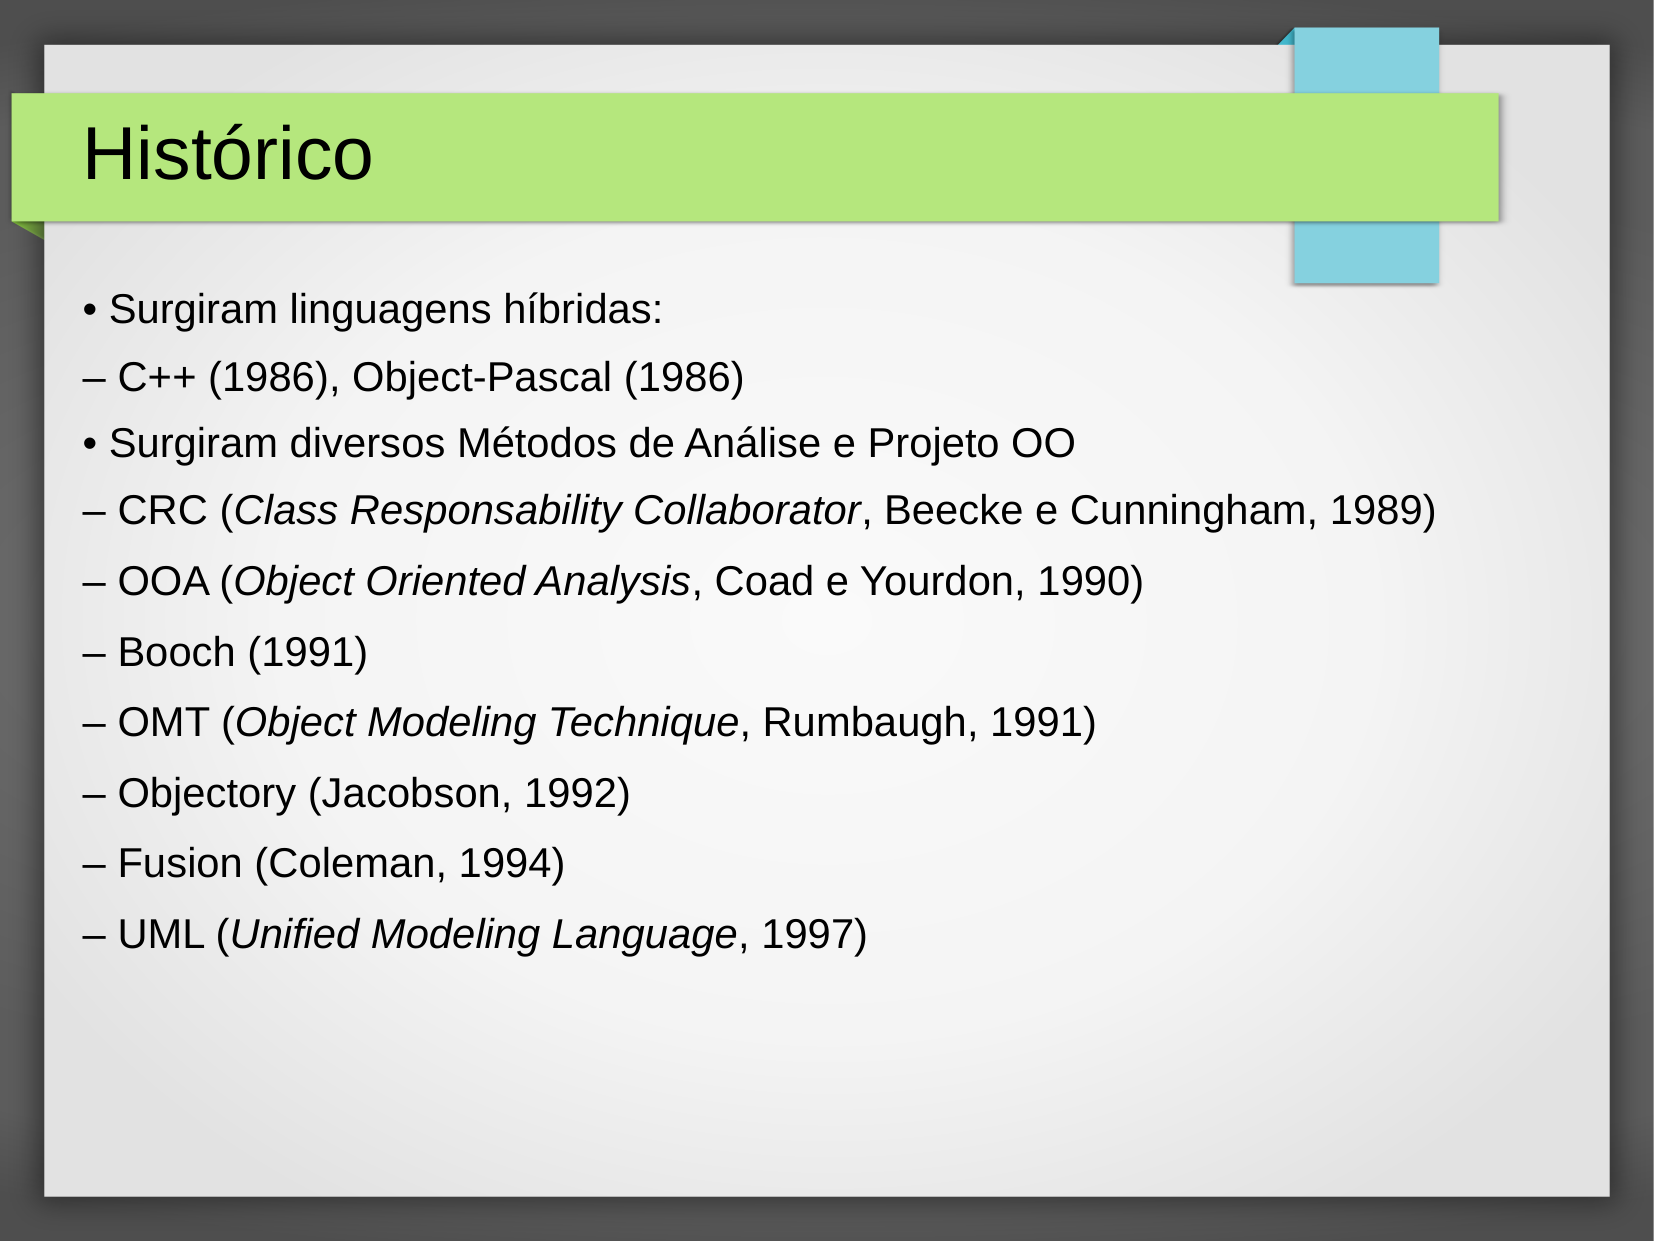

# Histórico
• Surgiram linguagens híbridas:
– C++ (1986), Object-Pascal (1986)‏
• Surgiram diversos Métodos de Análise e Projeto OO
– CRC (Class Responsability Collaborator, Beecke e Cunningham, 1989)‏
– OOA (Object Oriented Analysis, Coad e Yourdon, 1990)‏
– Booch (1991)‏
– OMT (Object Modeling Technique, Rumbaugh, 1991)‏
– Objectory (Jacobson, 1992)‏
– Fusion (Coleman, 1994)‏
– UML (Unified Modeling Language, 1997)‏